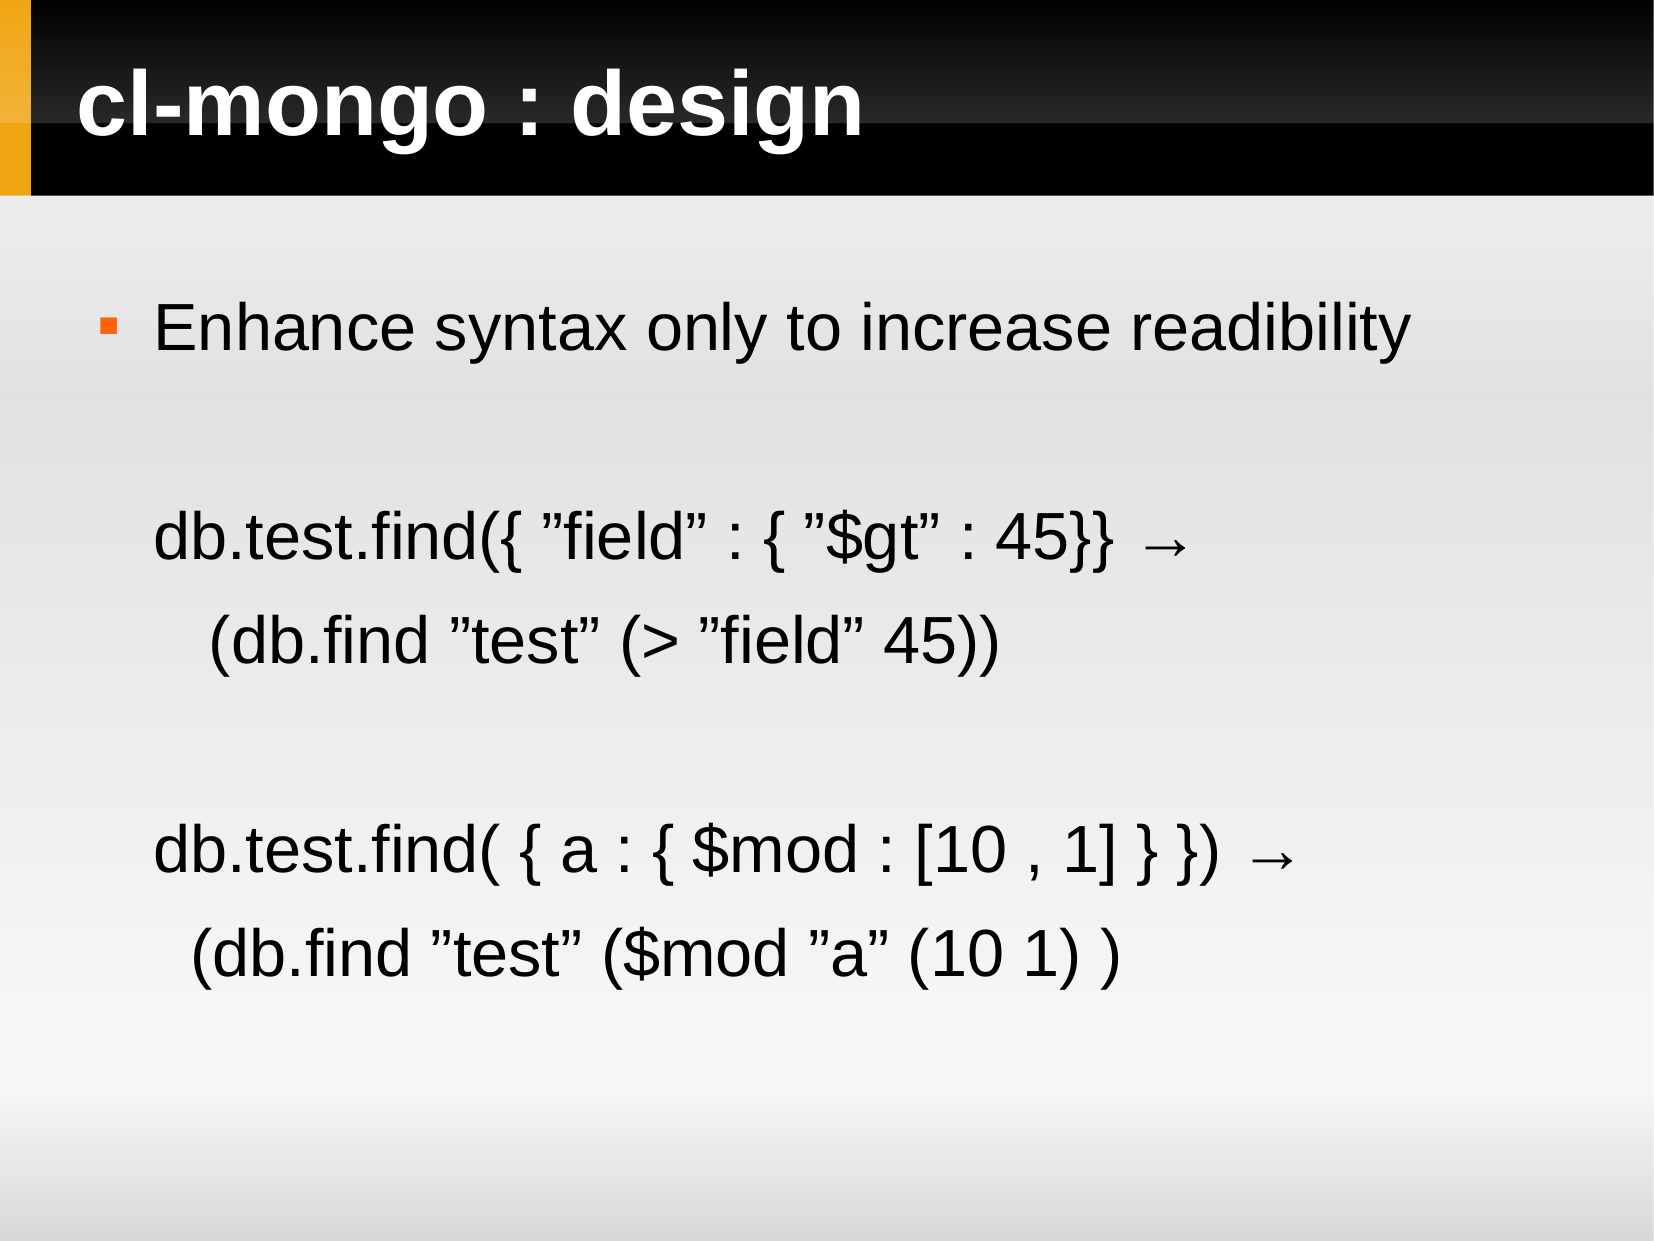

# cl-mongo : design
Enhance syntax only to increase readibility
db.test.find({ ”field” : { ”$gt” : 45}} →
 (db.find ”test” (> ”field” 45))
db.test.find( { a : { $mod : [10 , 1] } }) →
 (db.find ”test” ($mod ”a” (10 1) )